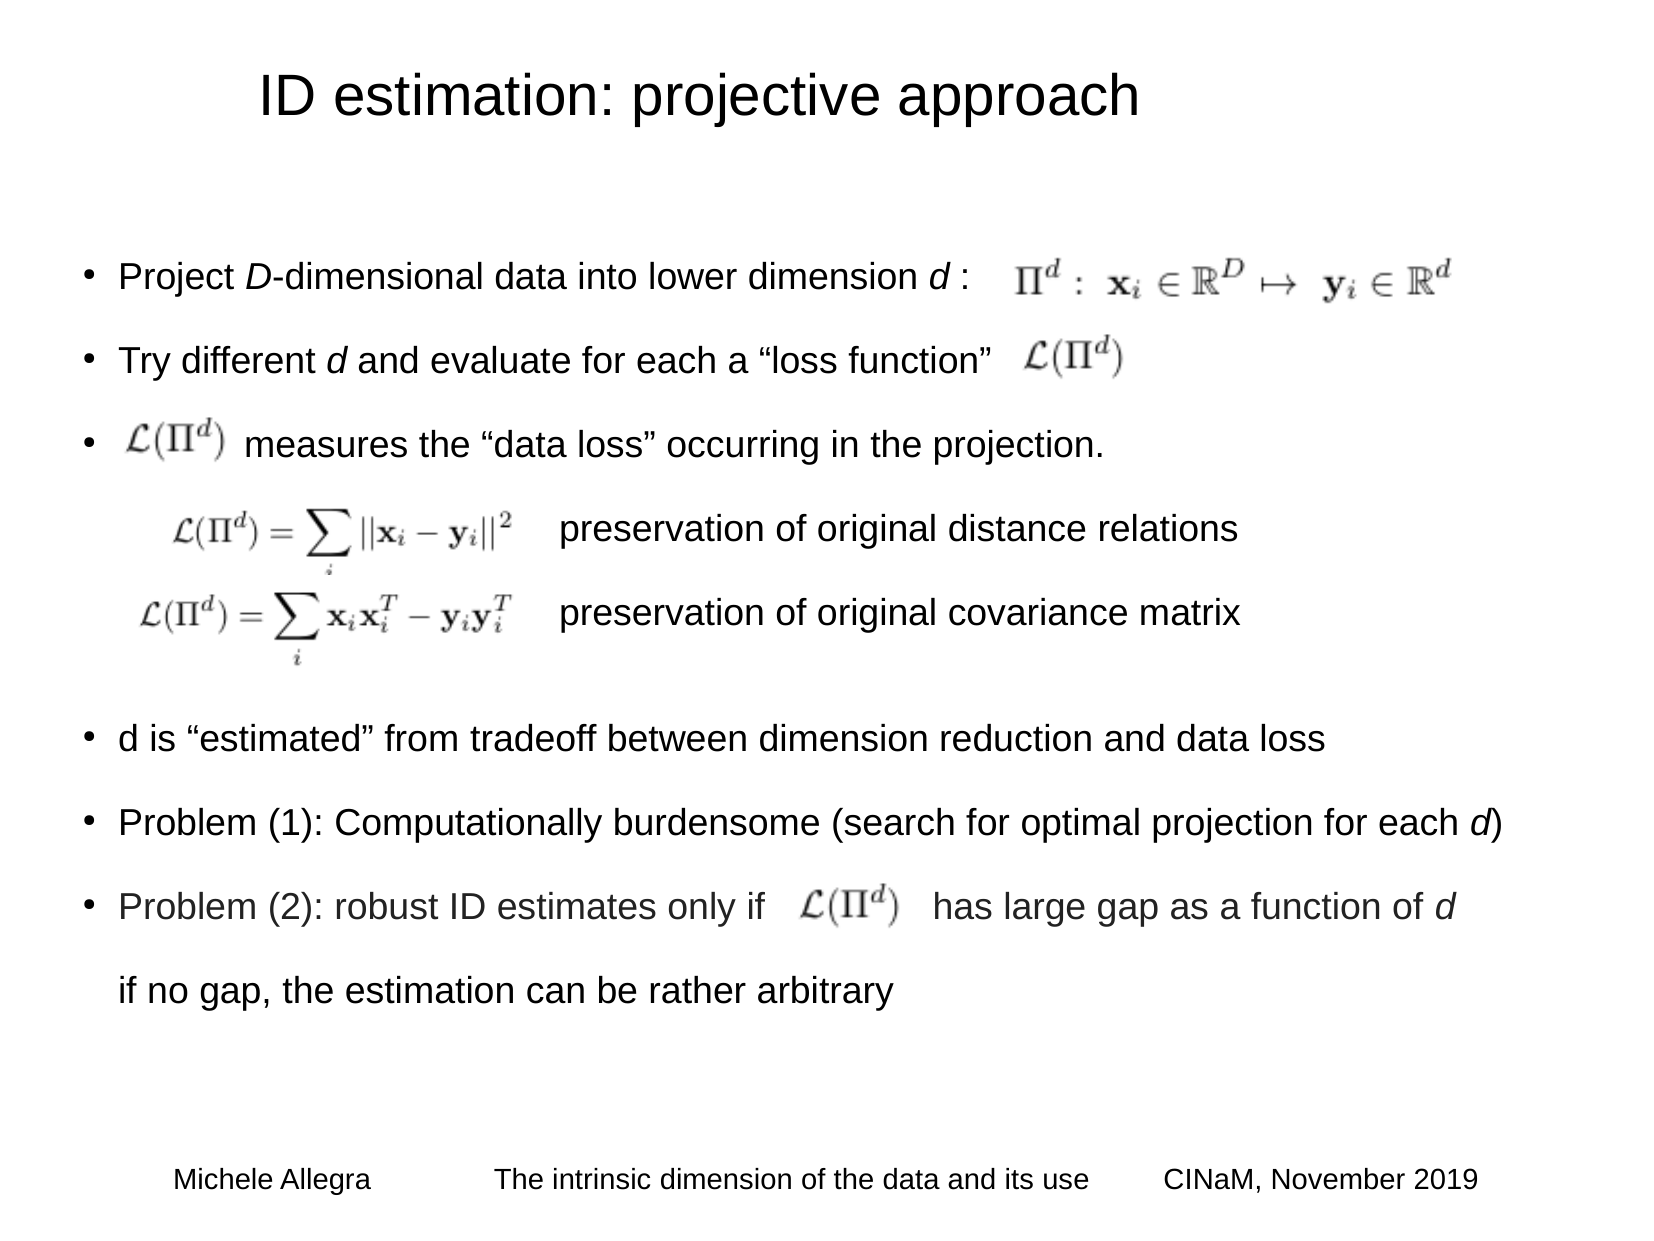

# ID estimation: projective approach
Project D-dimensional data into lower dimension d :
Try different d and evaluate for each a “loss function”
 measures the “data loss” occurring in the projection.
 preservation of original distance relations
 preservation of original covariance matrix
d is “estimated” from tradeoff between dimension reduction and data loss
Problem (1): Computationally burdensome (search for optimal projection for each d)
Problem (2): robust ID estimates only if has large gap as a function of d
if no gap, the estimation can be rather arbitrary
Michele Allegra The intrinsic dimension of the data and its use CINaM, November 2019